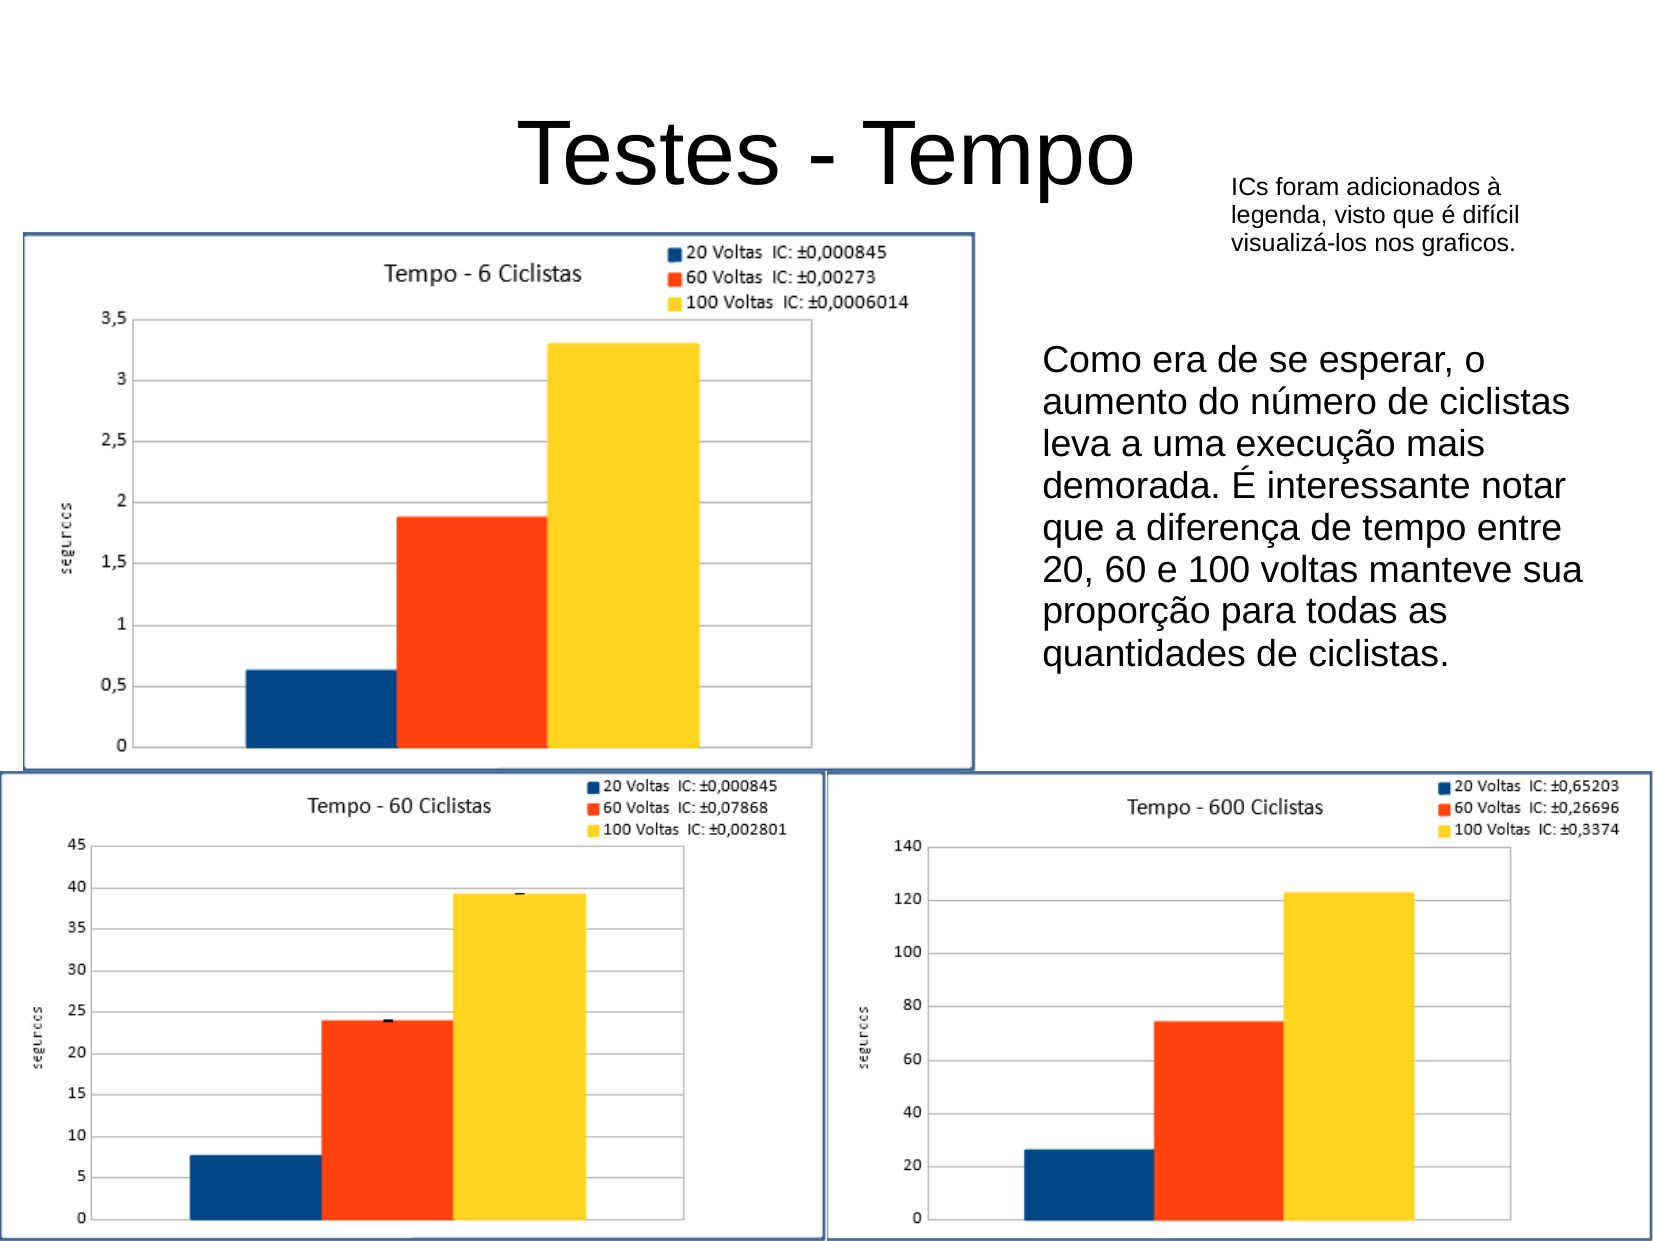

# Testes - Tempo
ICs foram adicionados à legenda, visto que é difícil visualizá-los nos graficos.
Como era de se esperar, o aumento do número de ciclistas leva a uma execução mais demorada. É interessante notar que a diferença de tempo entre 20, 60 e 100 voltas manteve sua proporção para todas as quantidades de ciclistas.